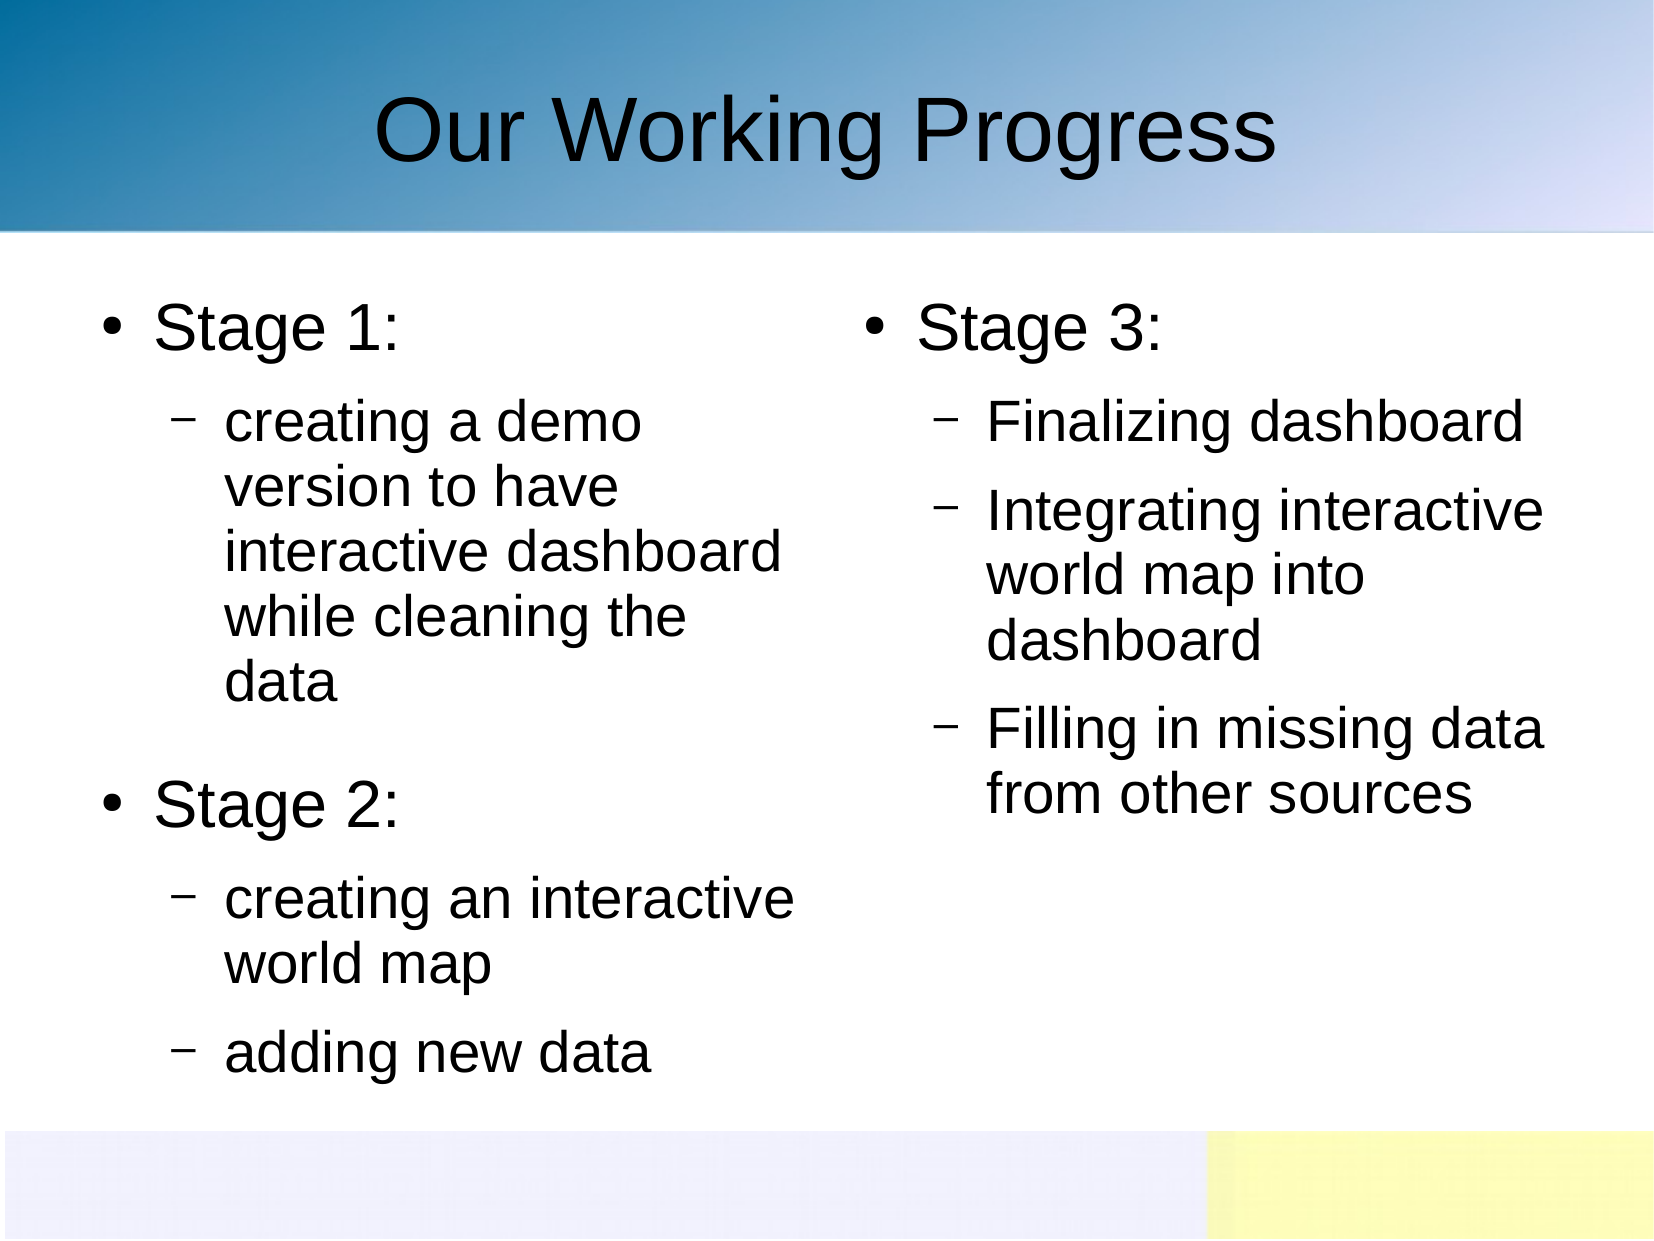

# Our Working Progress
Stage 1:
creating a demo version to have interactive dashboard while cleaning the data
Stage 3:
Finalizing dashboard
Integrating interactive world map into dashboard
Filling in missing data from other sources
Stage 2:
creating an interactive world map
adding new data